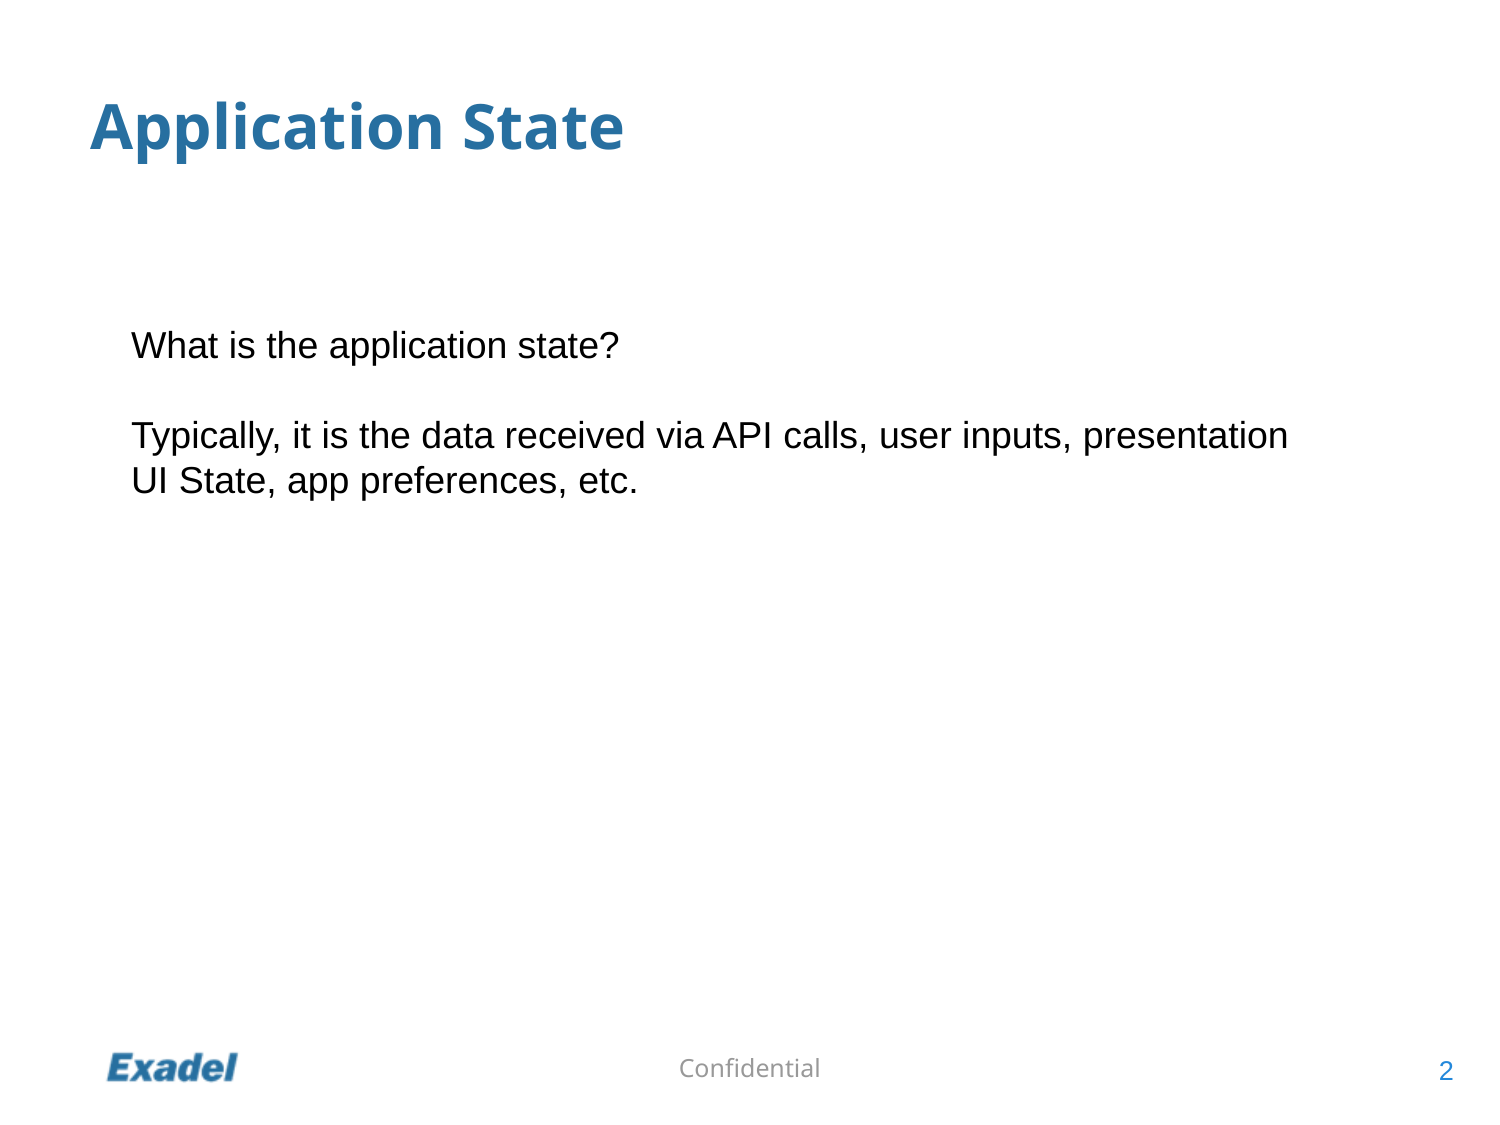

# Application State
What is the application state?
Typically, it is the data received via API calls, user inputs, presentation UI State, app preferences, etc.